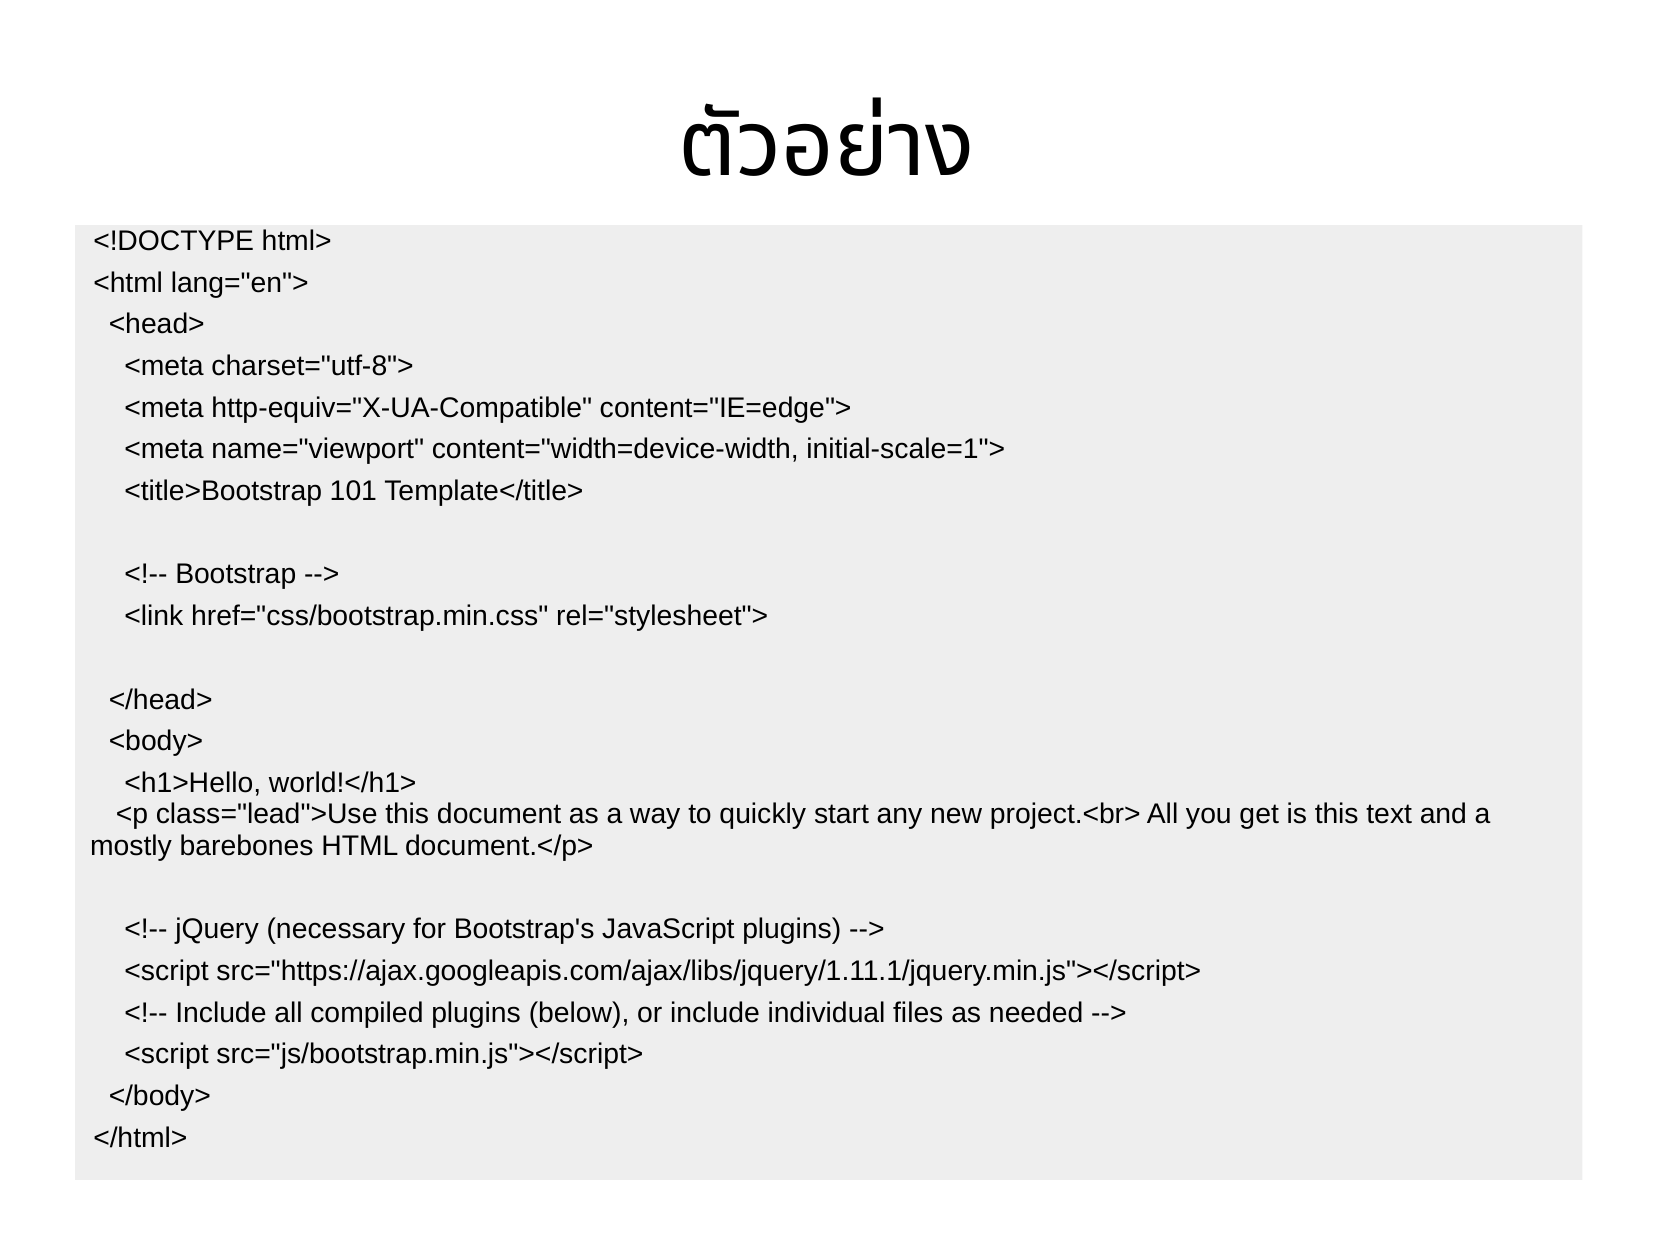

# ตัวอย่าง
<!DOCTYPE html>
<html lang="en">
 <head>
 <meta charset="utf-8">
 <meta http-equiv="X-UA-Compatible" content="IE=edge">
 <meta name="viewport" content="width=device-width, initial-scale=1">
 <title>Bootstrap 101 Template</title>
 <!-- Bootstrap -->
 <link href="css/bootstrap.min.css" rel="stylesheet">
 </head>
 <body>
 <h1>Hello, world!</h1>
	<p class="lead">Use this document as a way to quickly start any new project.<br> All you get is this text and a mostly barebones HTML document.</p>
 <!-- jQuery (necessary for Bootstrap's JavaScript plugins) -->
 <script src="https://ajax.googleapis.com/ajax/libs/jquery/1.11.1/jquery.min.js"></script>
 <!-- Include all compiled plugins (below), or include individual files as needed -->
 <script src="js/bootstrap.min.js"></script>
 </body>
</html>